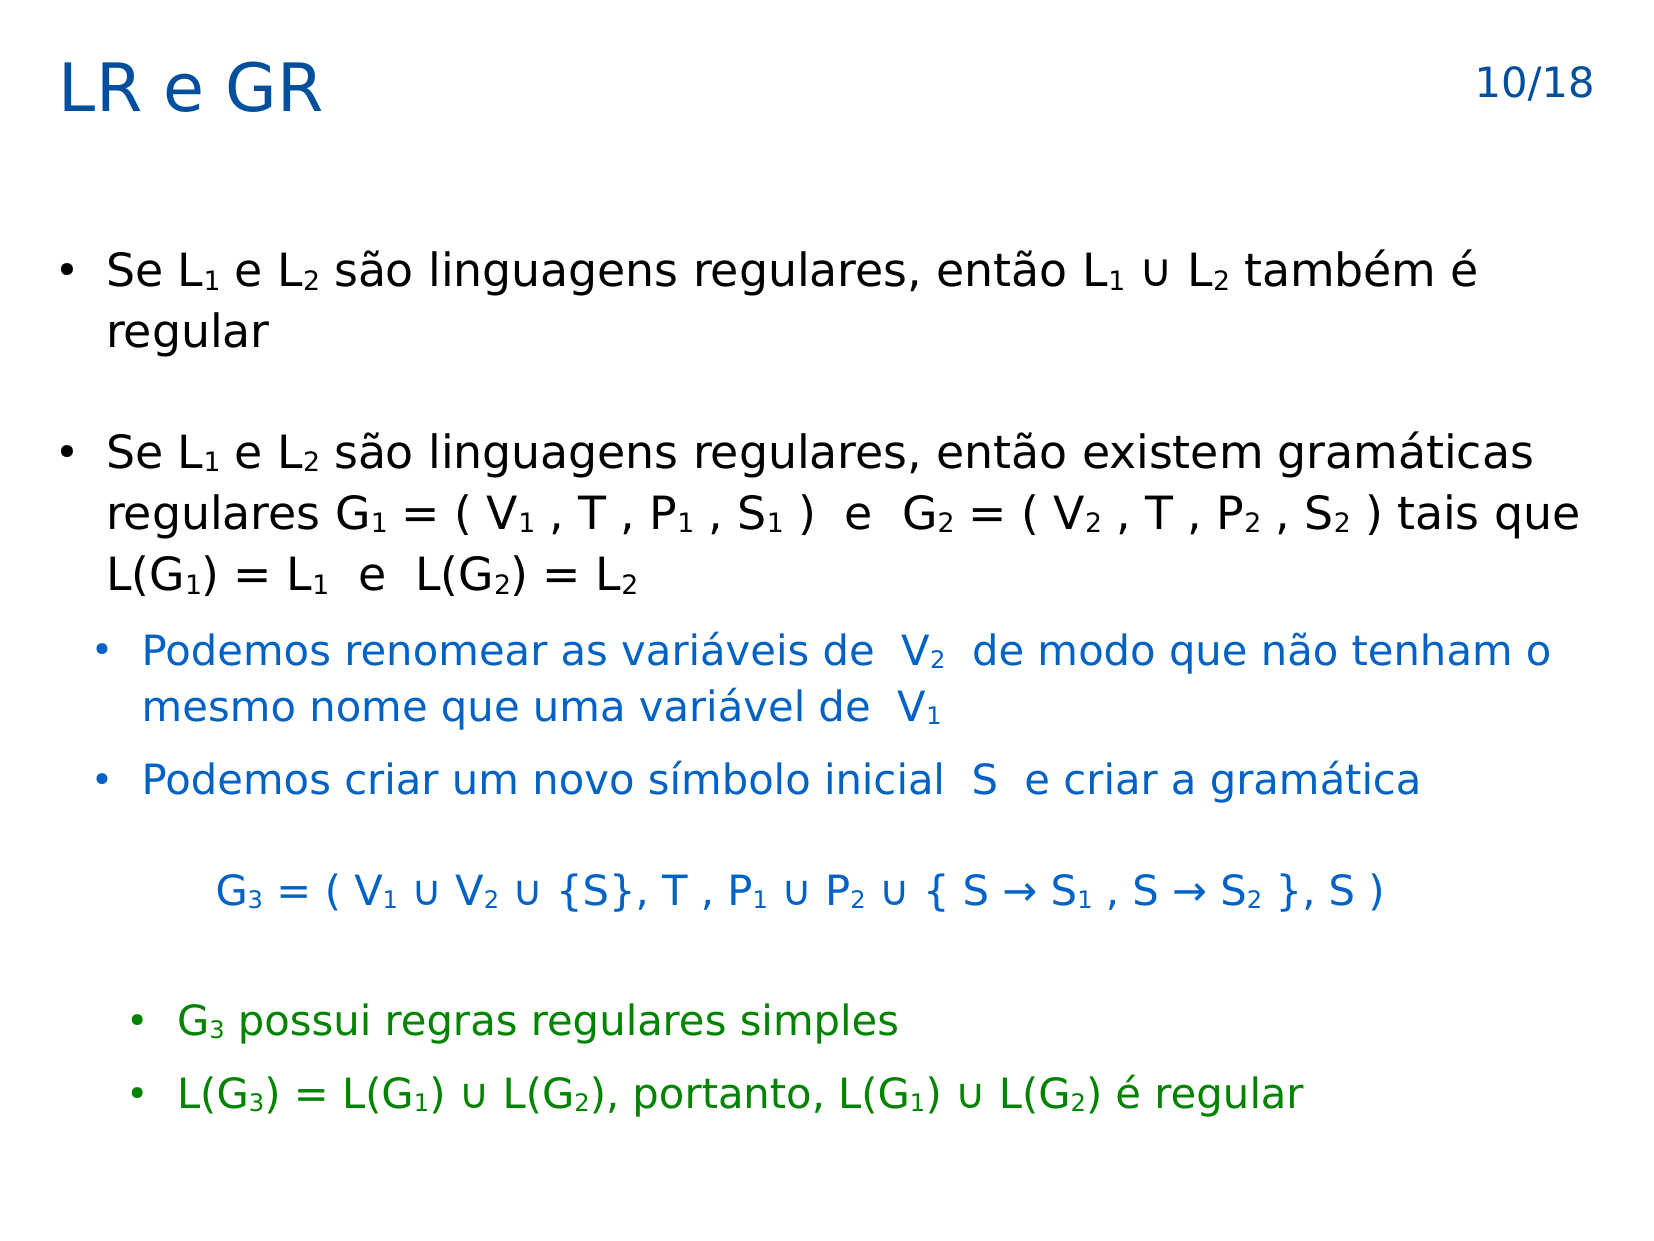

# LR e GR
10
Se L1 e L2 são linguagens regulares, então L1 ∪ L2 também é regular
Se L1 e L2 são linguagens regulares, então existem gramáticas regulares G1 = ( V1 , T , P1 , S1 ) e G2 = ( V2 , T , P2 , S2 ) tais que L(G1) = L1 e L(G2) = L2
Podemos renomear as variáveis de V2 de modo que não tenham o mesmo nome que uma variável de V1
Podemos criar um novo símbolo inicial S e criar a gramática
	G3 = ( V1 ∪ V2 ∪ {S}, T , P1 ∪ P2 ∪ { S → S1 , S → S2 }, S )
G3 possui regras regulares simples
L(G3) = L(G1) ∪ L(G2), portanto, L(G1) ∪ L(G2) é regular